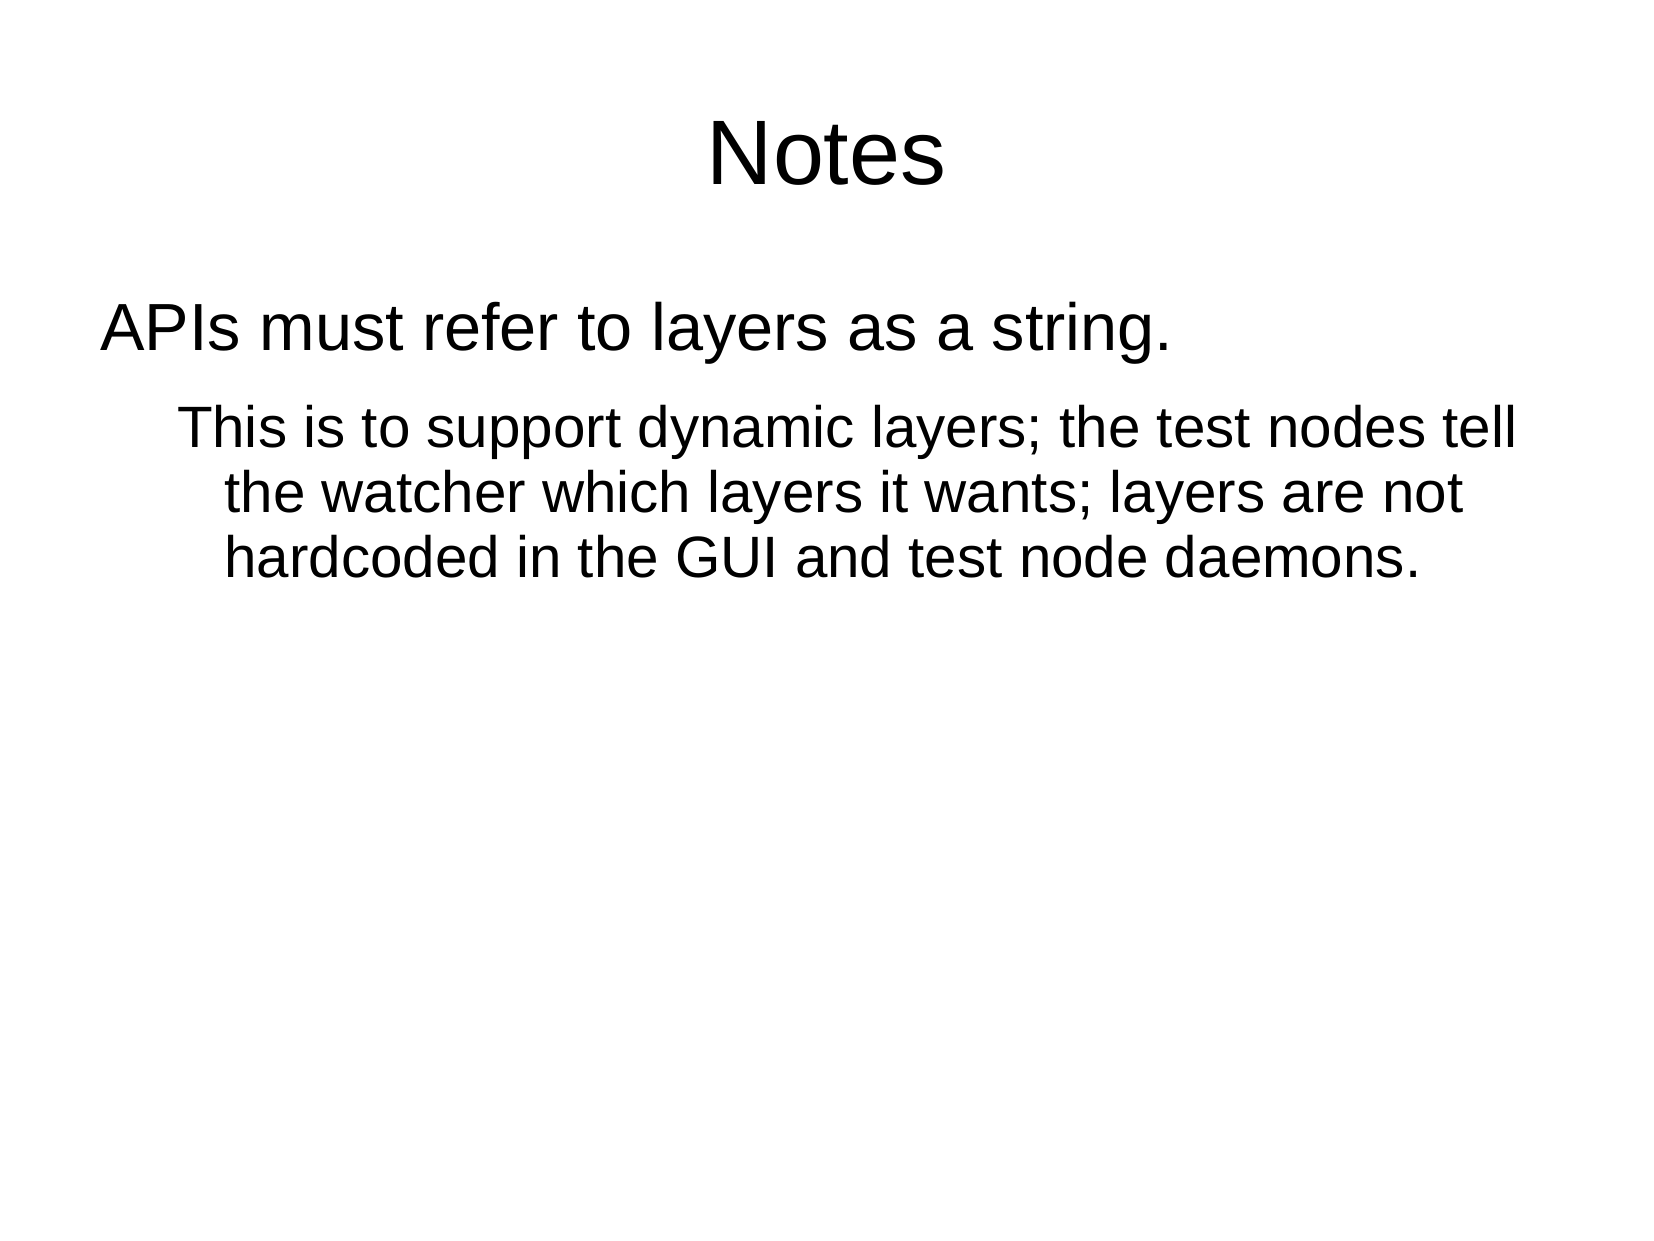

# Notes
APIs must refer to layers as a string.
This is to support dynamic layers; the test nodes tell the watcher which layers it wants; layers are not hardcoded in the GUI and test node daemons.